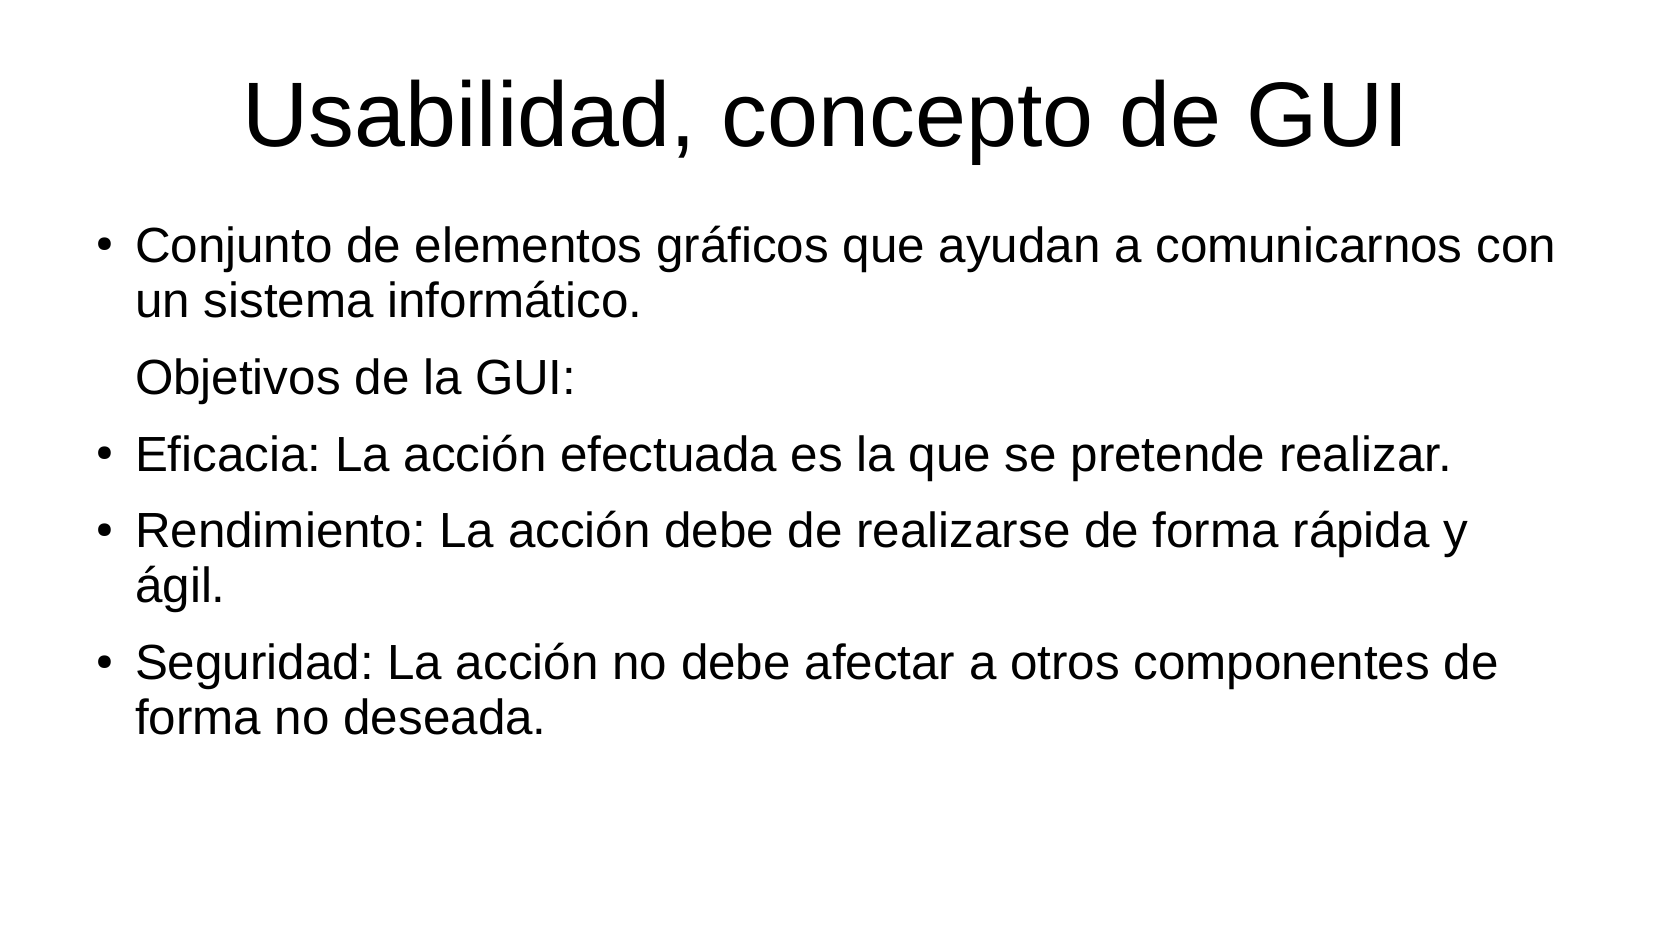

# Usabilidad, concepto de GUI
Conjunto de elementos gráficos que ayudan a comunicarnos con un sistema informático.
Objetivos de la GUI:
Eficacia: La acción efectuada es la que se pretende realizar.
Rendimiento: La acción debe de realizarse de forma rápida y ágil.
Seguridad: La acción no debe afectar a otros componentes de forma no deseada.